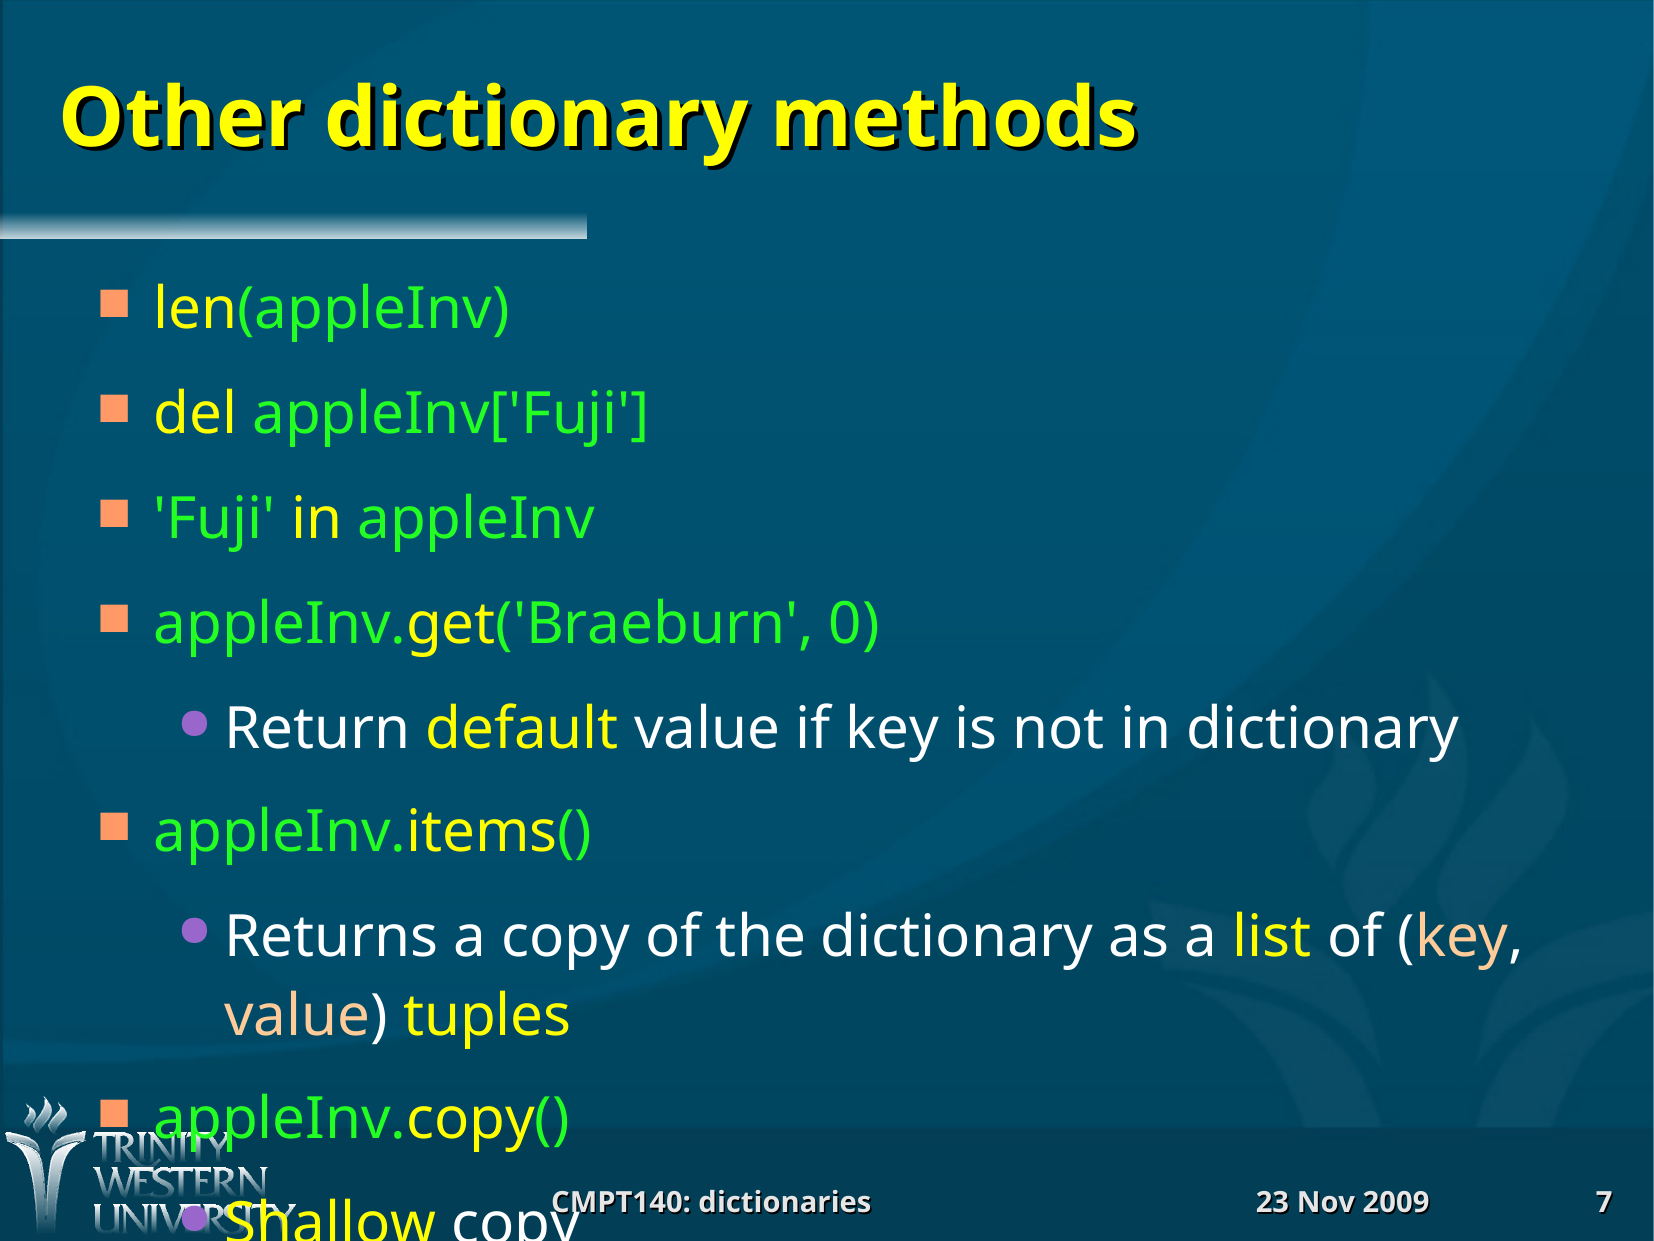

# Other dictionary methods
len(appleInv)
del appleInv['Fuji']
'Fuji' in appleInv
appleInv.get('Braeburn', 0)
Return default value if key is not in dictionary
appleInv.items()
Returns a copy of the dictionary as a list of (key, value) tuples
appleInv.copy()
Shallow copy
CMPT140: dictionaries
23 Nov 2009
7